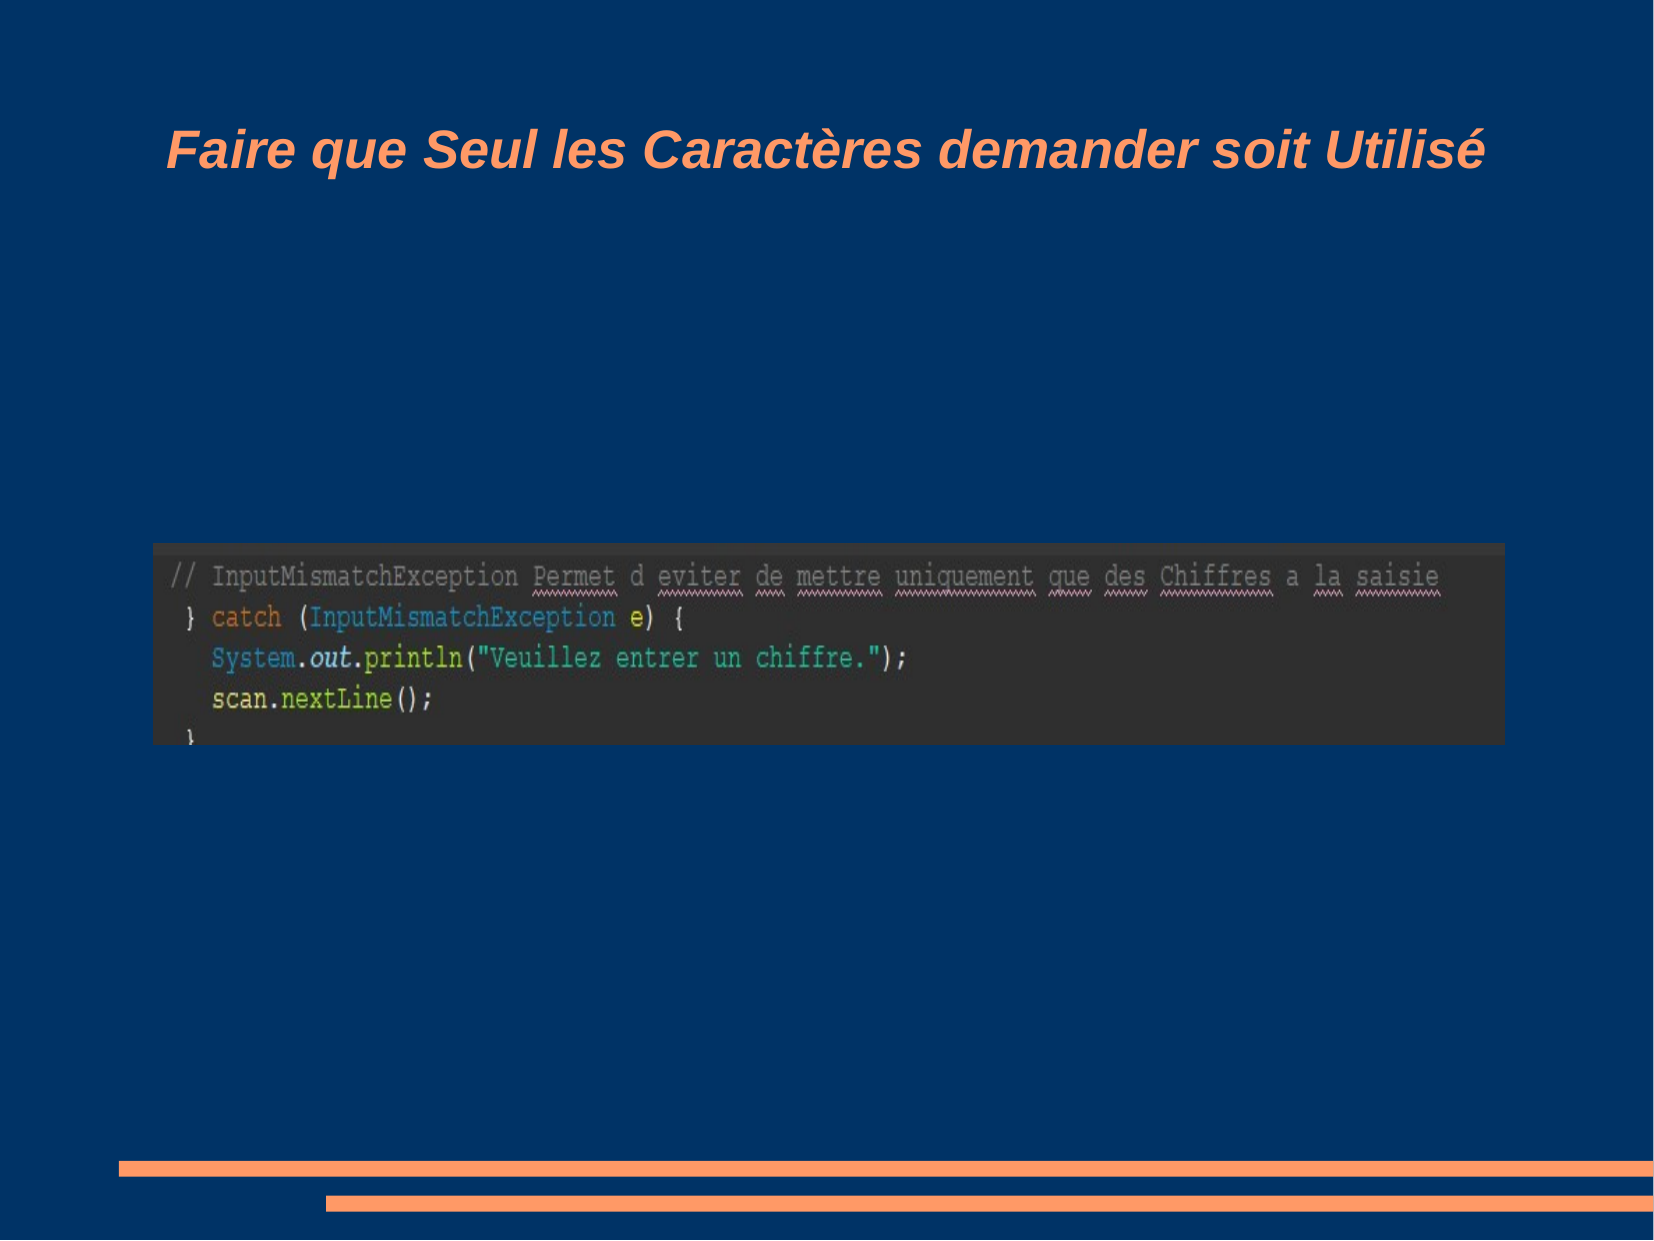

# Faire que Seul les Caractères demander soit Utilisé